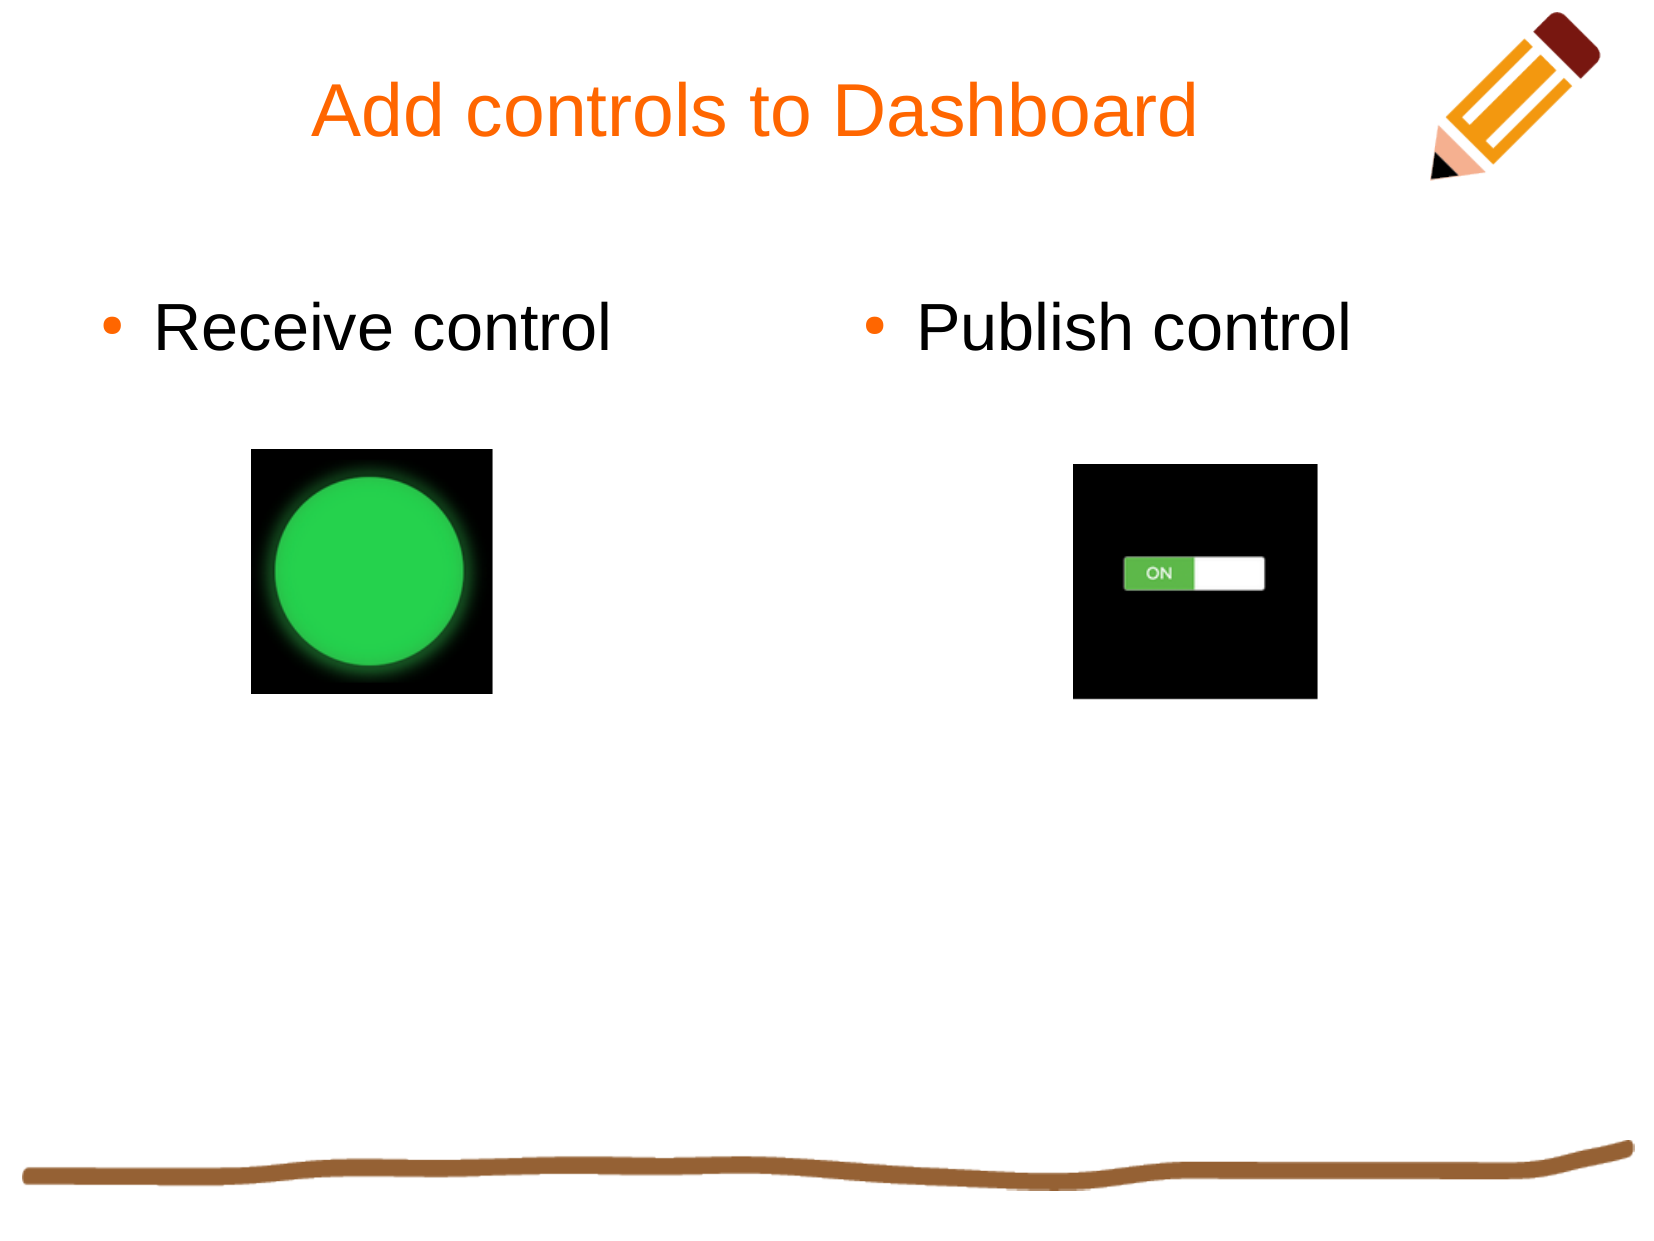

# Add controls to Dashboard
Receive control
Publish control